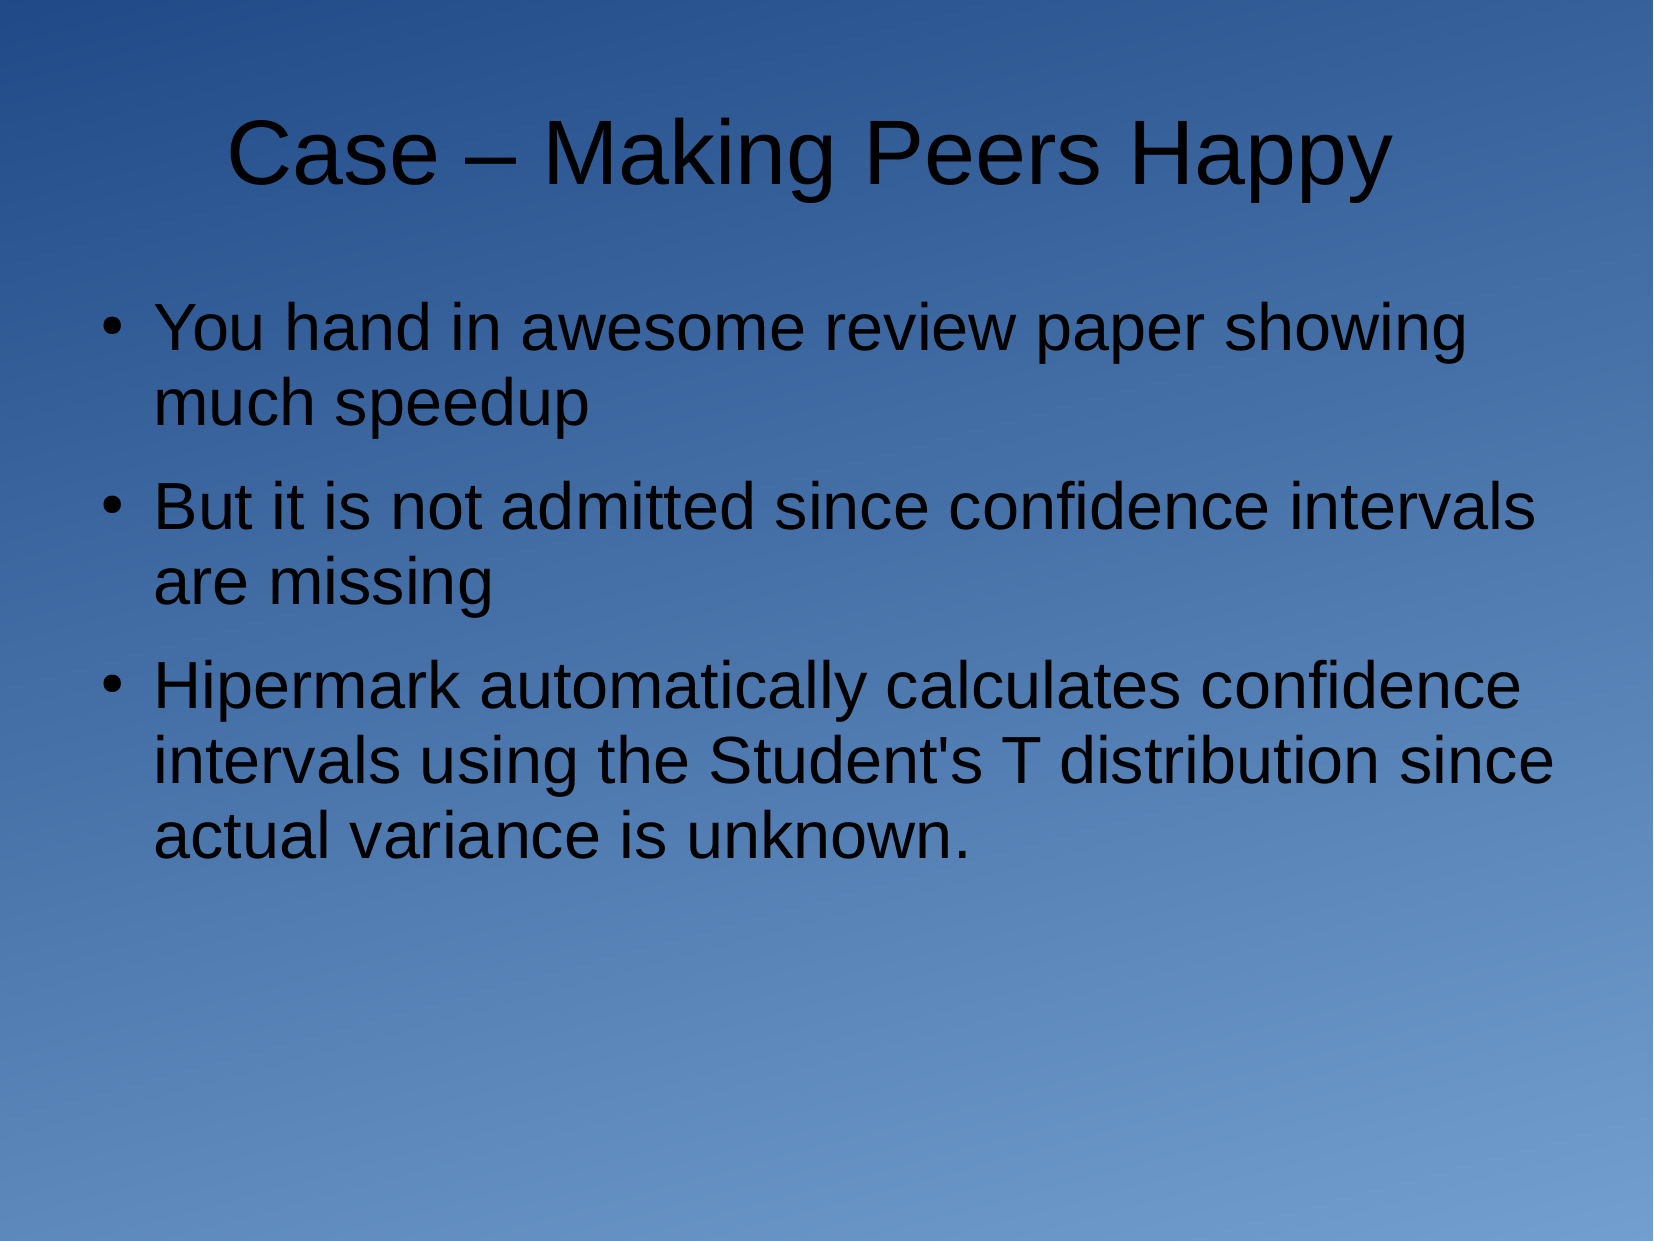

# Case – Making Peers Happy
You hand in awesome review paper showing much speedup
But it is not admitted since confidence intervals are missing
Hipermark automatically calculates confidence intervals using the Student's T distribution since actual variance is unknown.